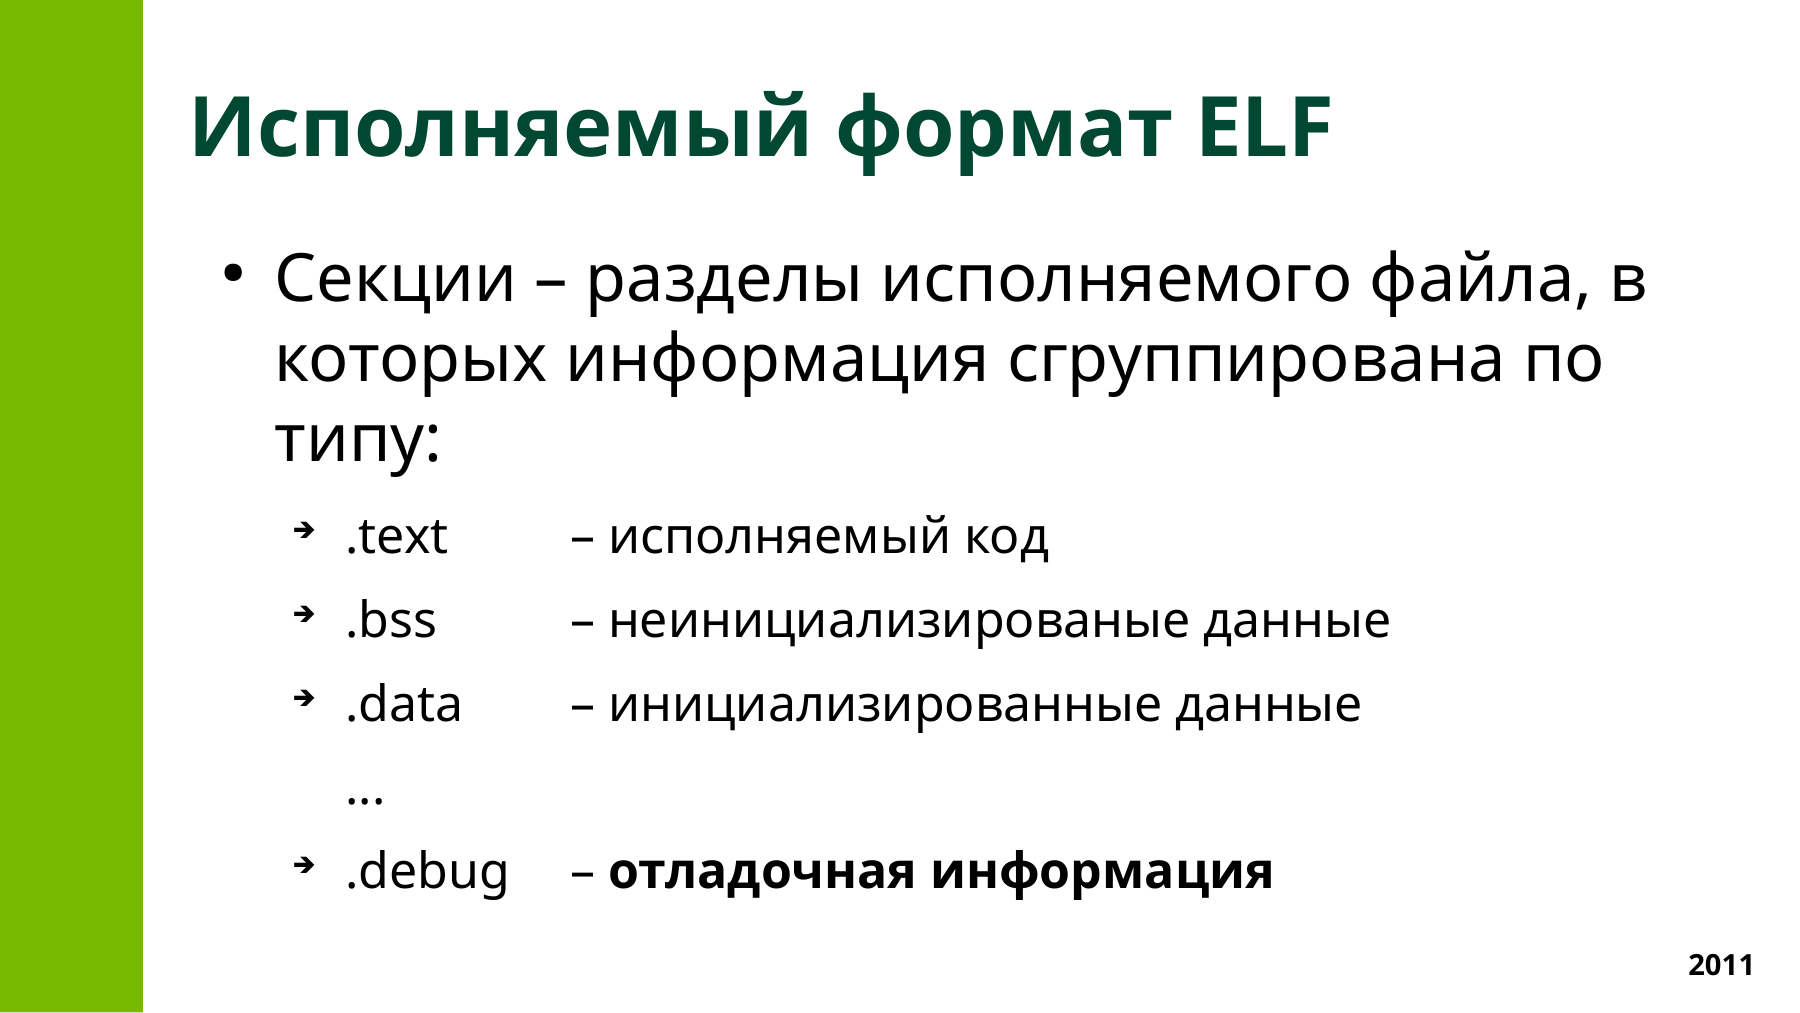

# Исполняемый формат ELF
Секции – разделы исполняемого файла, в которых информация сгруппирована по типу:
.text 		– исполняемый код
.bss 		– неинициализированые данные
.data 		– инициализированные данные
...
.debug 	– отладочная информация